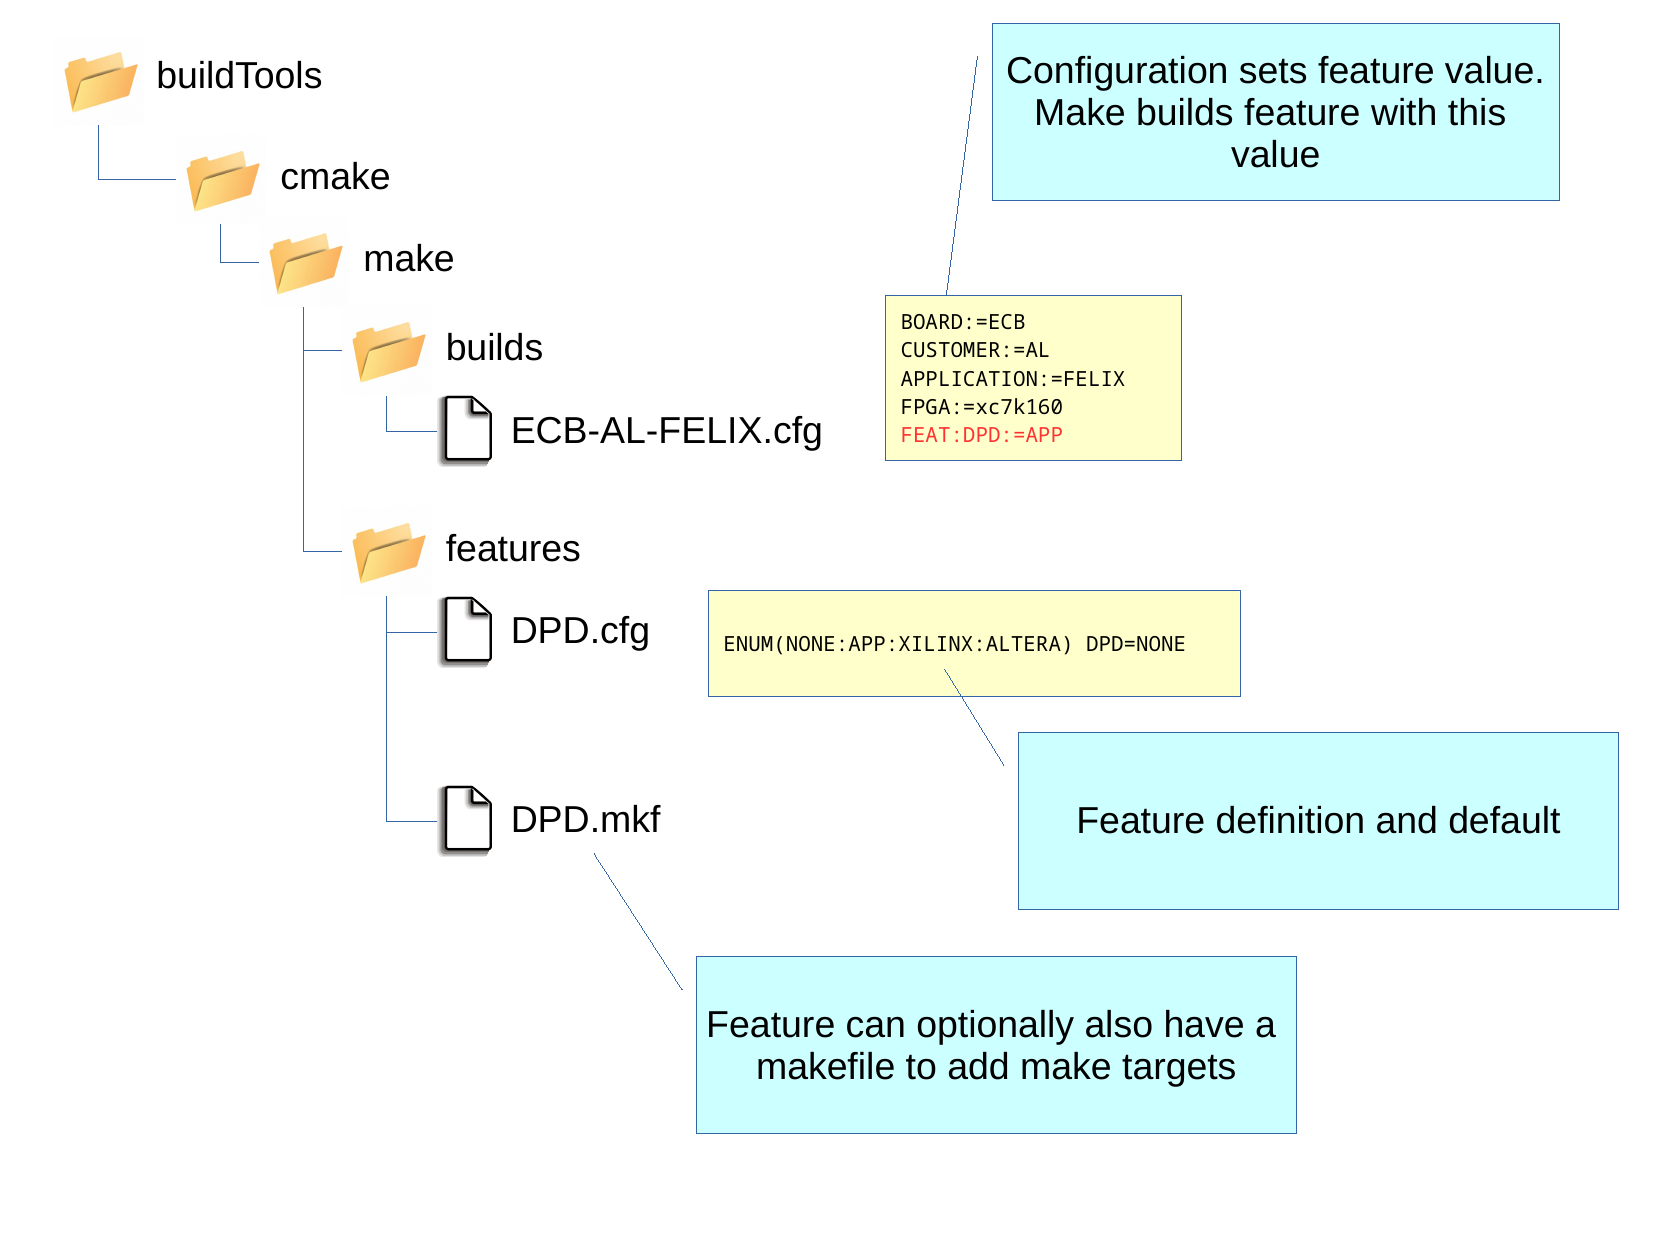

Configuration sets feature value.
Make builds feature with this
value
buildTools
cmake
make
BOARD:=ECB
CUSTOMER:=AL
APPLICATION:=FELIX
FPGA:=xc7k160
FEAT:DPD:=APP
builds
ECB-AL-FELIX.cfg
features
ENUM(NONE:APP:XILINX:ALTERA) DPD=NONE
DPD.cfg
Feature definition and default
DPD.mkf
Feature can optionally also have a
makefile to add make targets